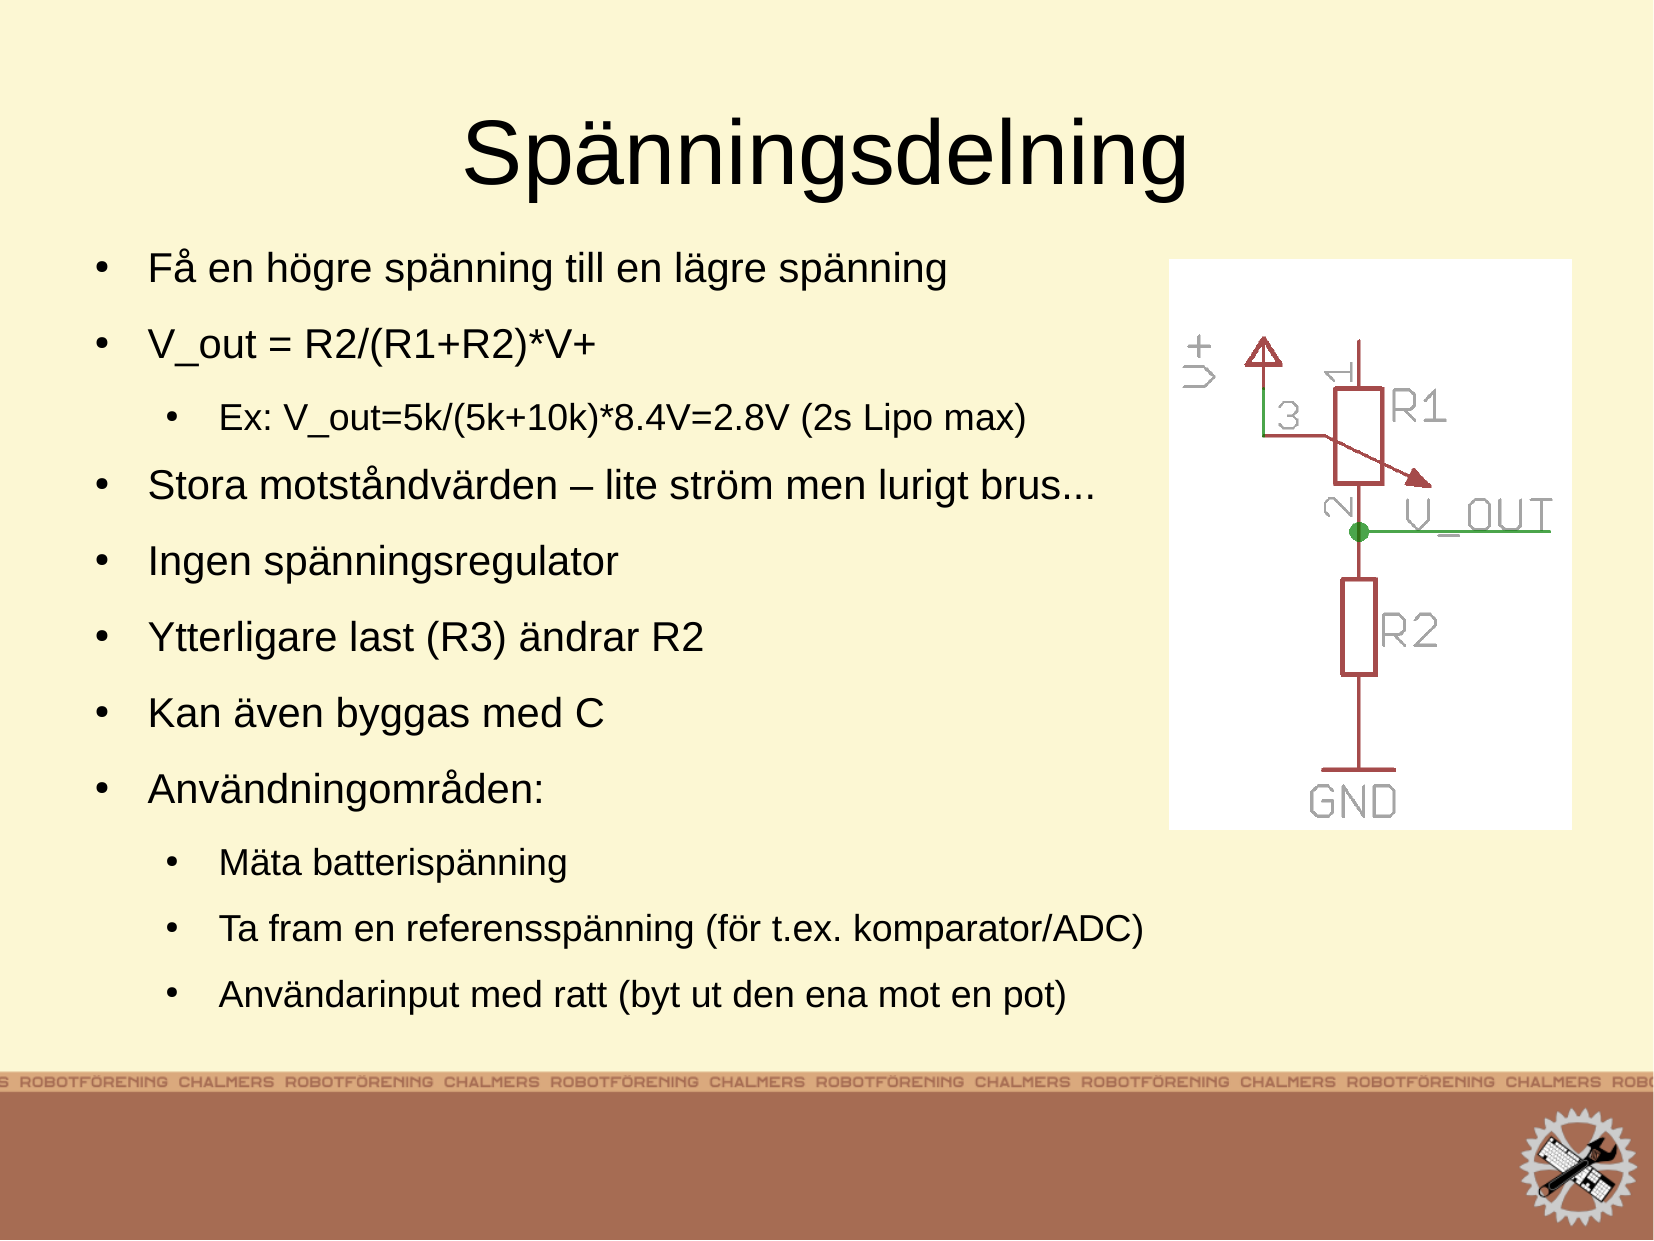

# Spänningsdelning
Få en högre spänning till en lägre spänning
V_out = R2/(R1+R2)*V+
Ex: V_out=5k/(5k+10k)*8.4V=2.8V (2s Lipo max)
Stora motståndvärden – lite ström men lurigt brus...
Ingen spänningsregulator
Ytterligare last (R3) ändrar R2
Kan även byggas med C
Användningområden:
Mäta batterispänning
Ta fram en referensspänning (för t.ex. komparator/ADC)
Användarinput med ratt (byt ut den ena mot en pot)